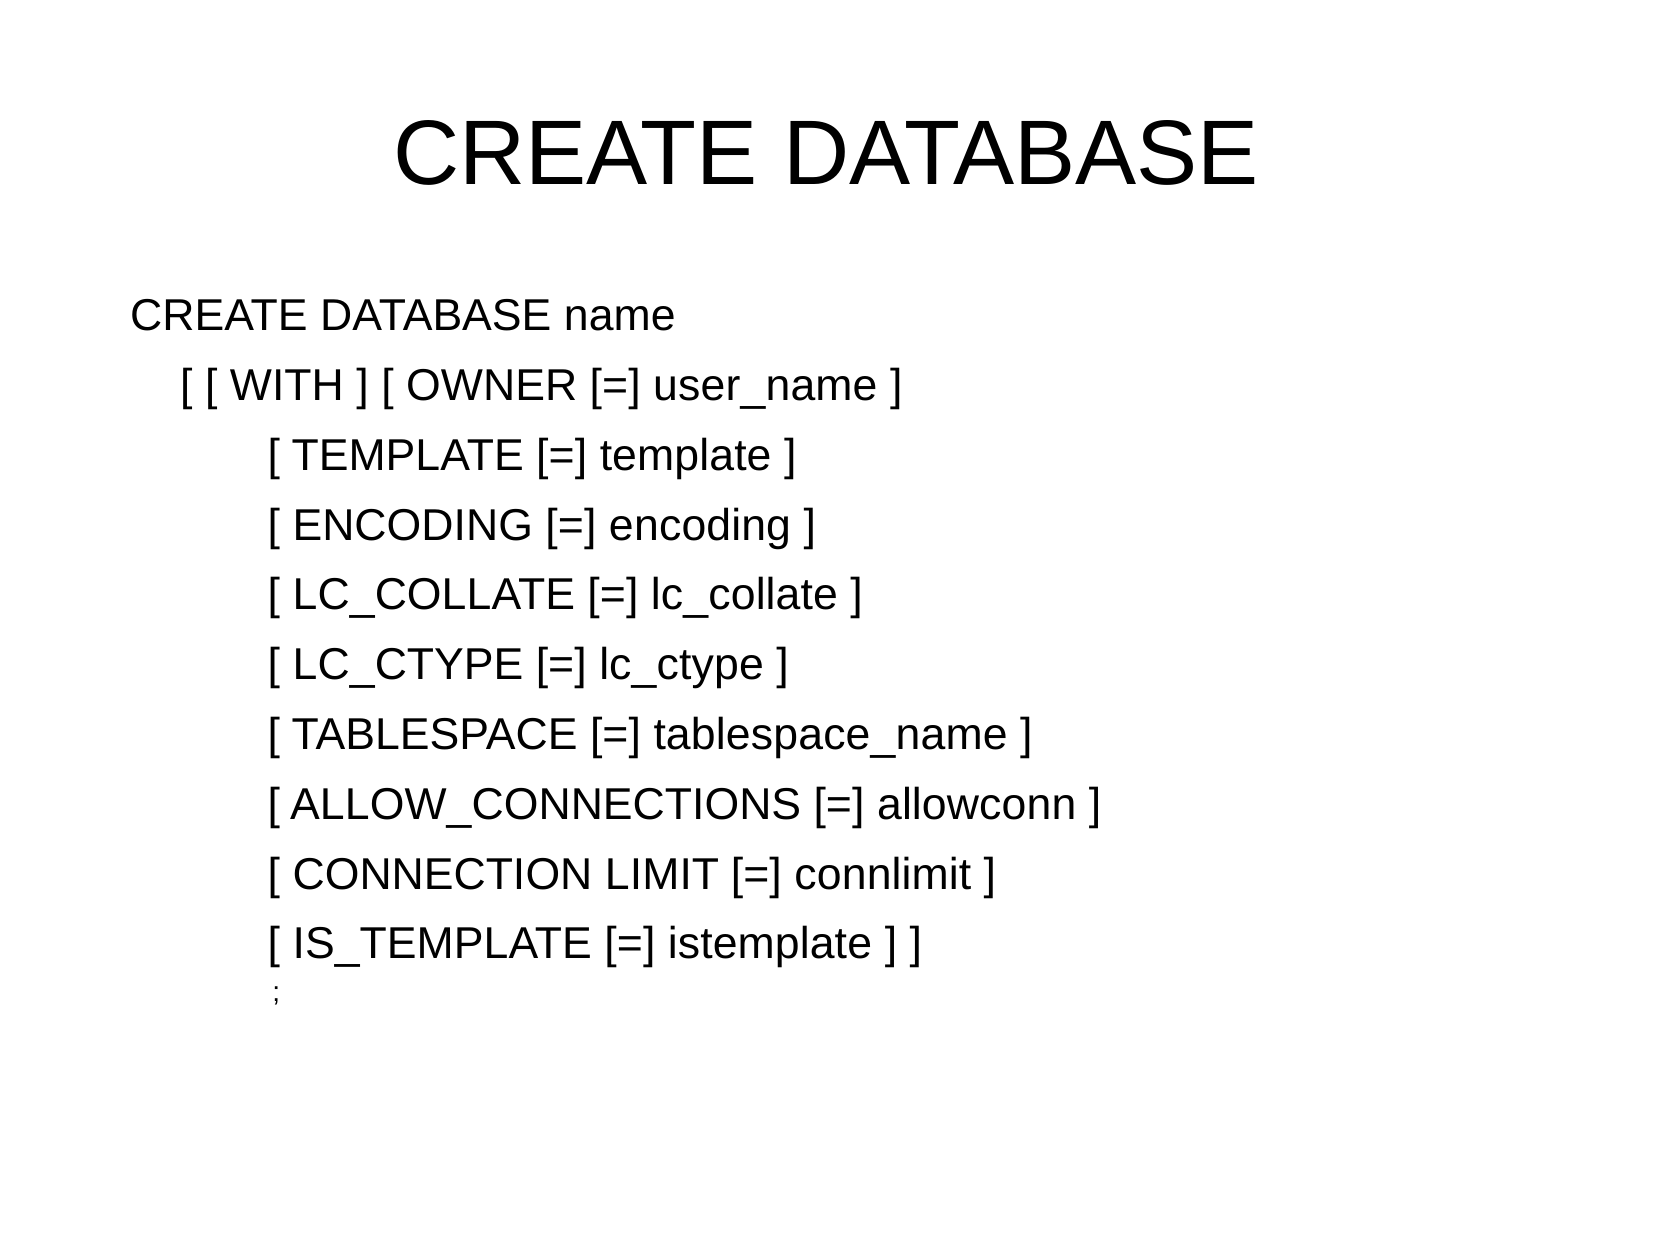

# CREATE DATABASE
CREATE DATABASE name
 [ [ WITH ] [ OWNER [=] user_name ]
 [ TEMPLATE [=] template ]
 [ ENCODING [=] encoding ]
 [ LC_COLLATE [=] lc_collate ]
 [ LC_CTYPE [=] lc_ctype ]
 [ TABLESPACE [=] tablespace_name ]
 [ ALLOW_CONNECTIONS [=] allowconn ]
 [ CONNECTION LIMIT [=] connlimit ]
 [ IS_TEMPLATE [=] istemplate ] ]
;